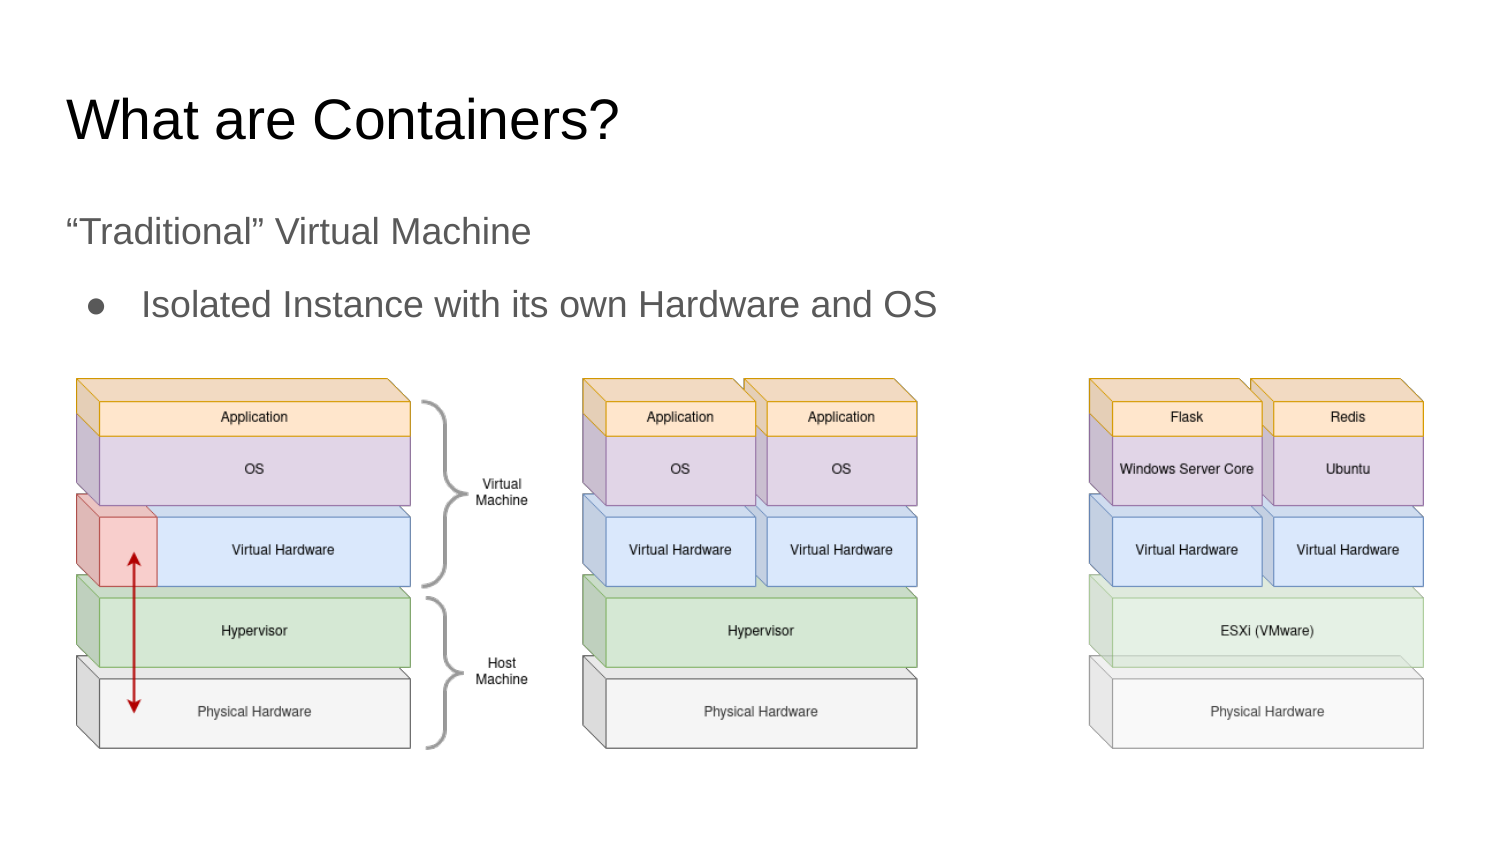

What are Containers?
# “Traditional” Virtual Machine
Isolated Instance with its own Hardware and OS